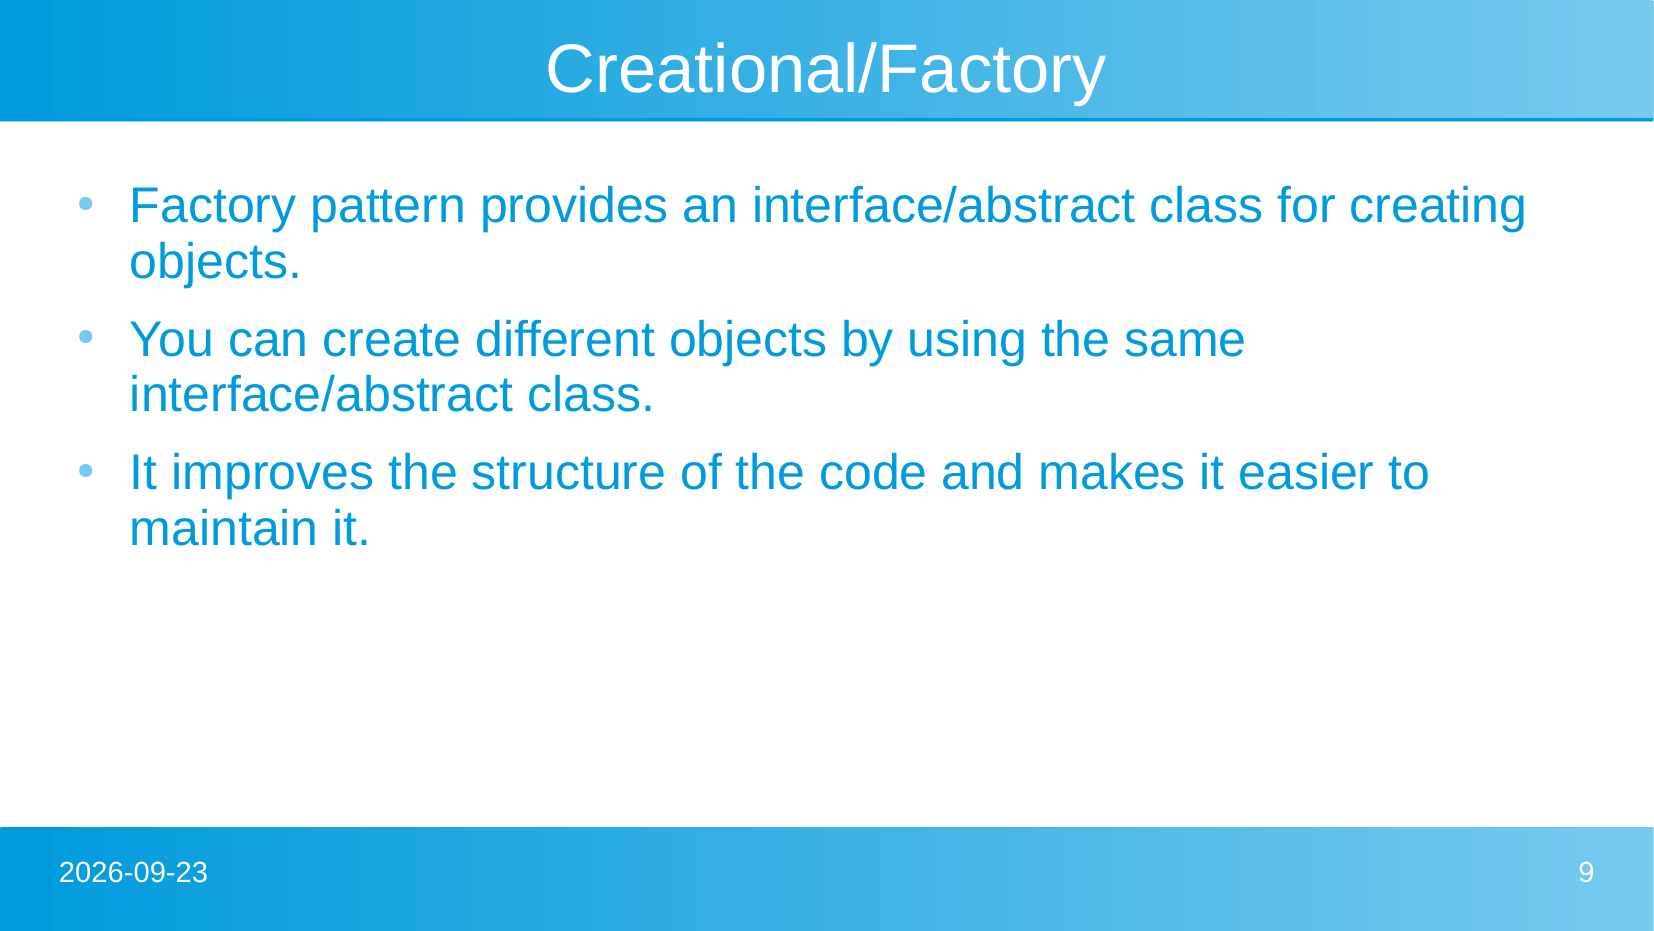

# Creational/Factory
Factory pattern provides an interface/abstract class for creating objects.
You can create different objects by using the same interface/abstract class.
It improves the structure of the code and makes it easier to maintain it.
9